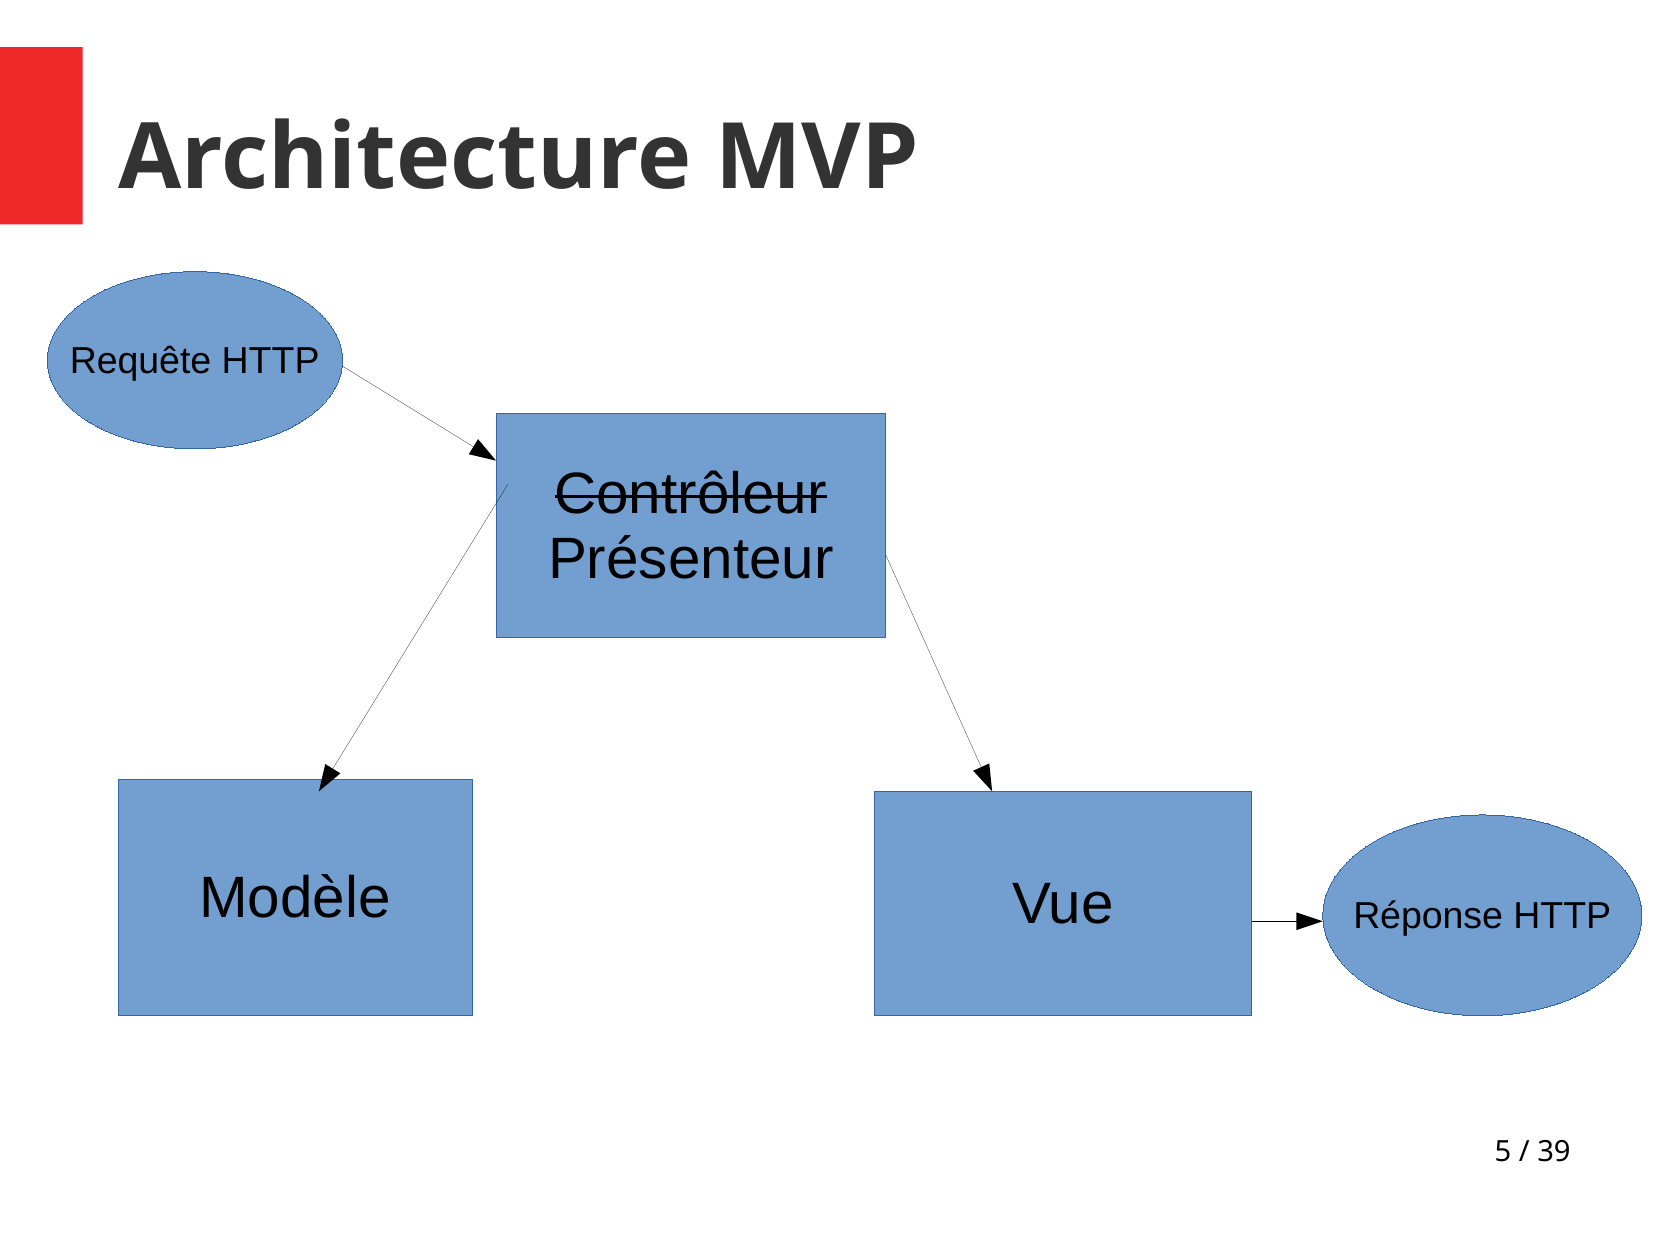

# Architecture MVP
Requête HTTP
Contrôleur
Présenteur
Modèle
Vue
Réponse HTTP
5